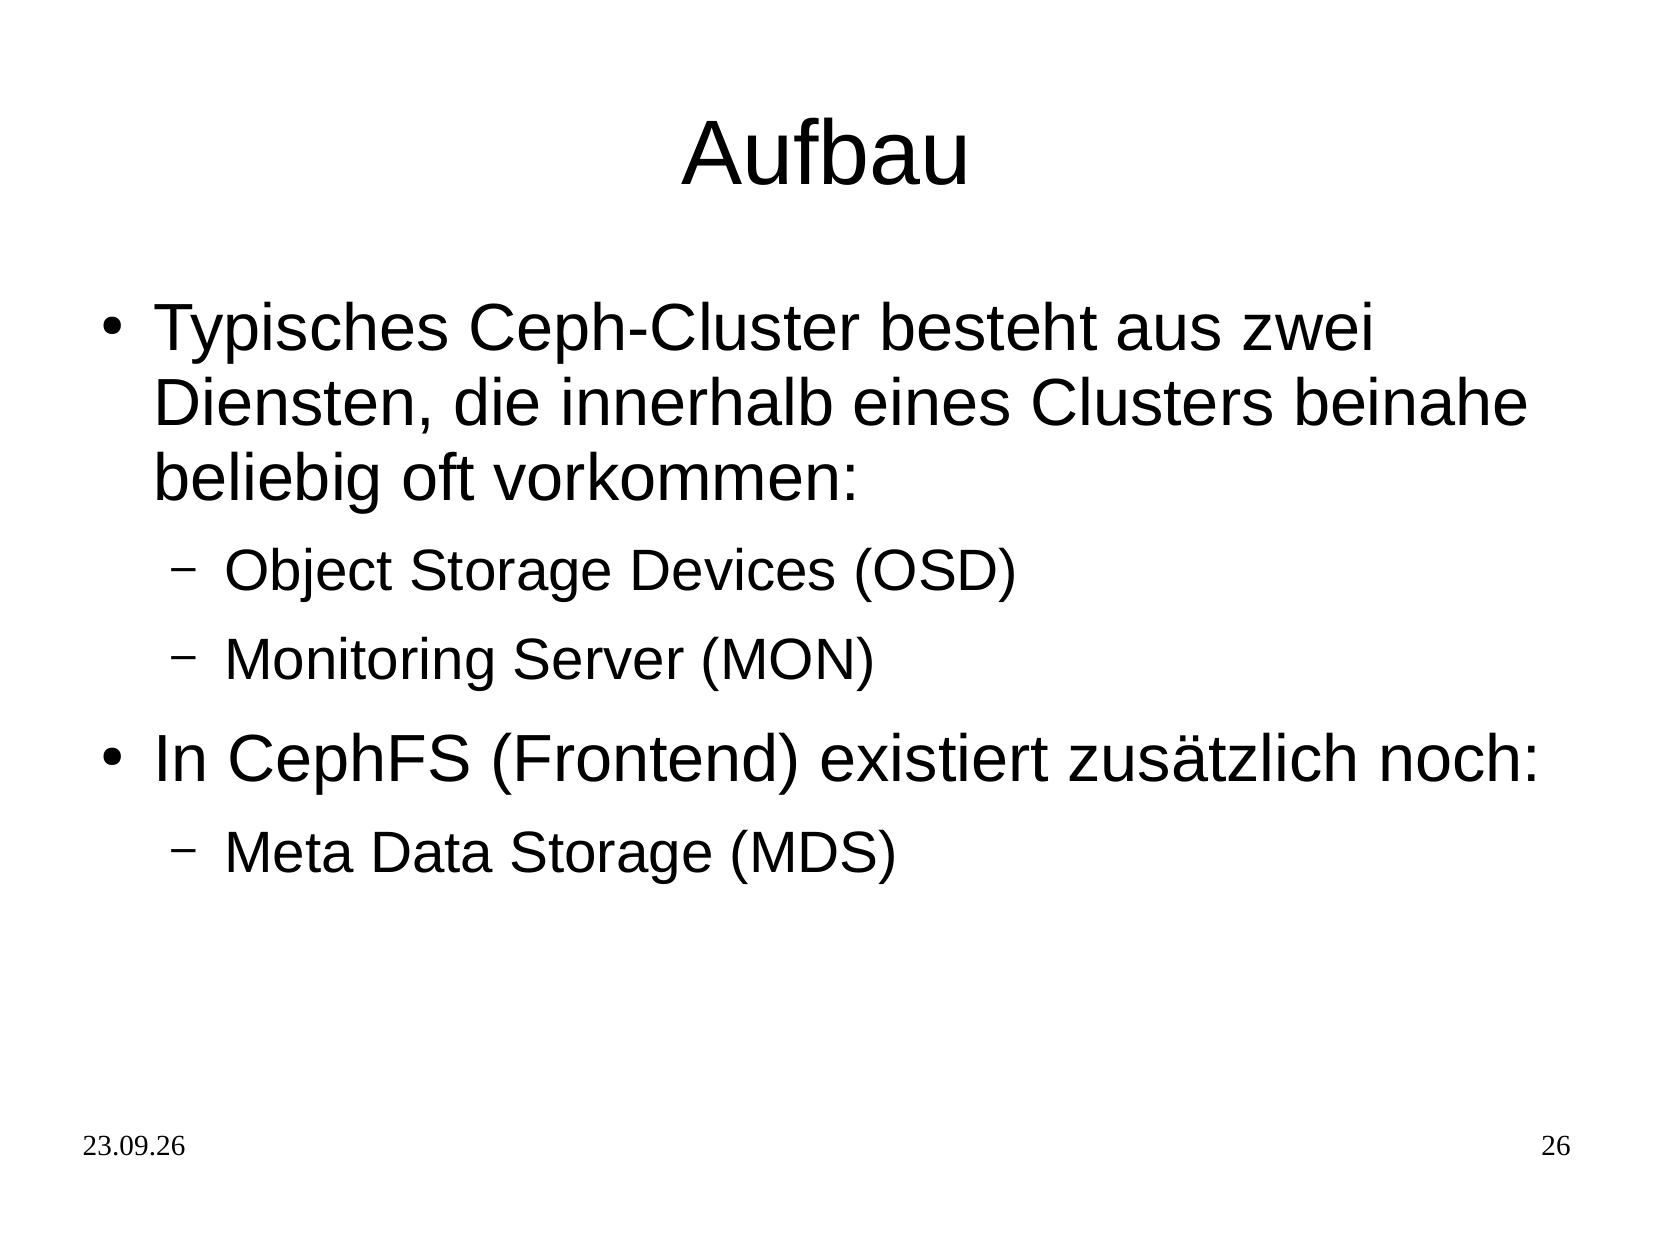

# Aufbau
Typisches Ceph-Cluster besteht aus zwei Diensten, die innerhalb eines Clusters beinahe beliebig oft vorkommen:
Object Storage Devices (OSD)
Monitoring Server (MON)
In CephFS (Frontend) existiert zusätzlich noch:
Meta Data Storage (MDS)
26